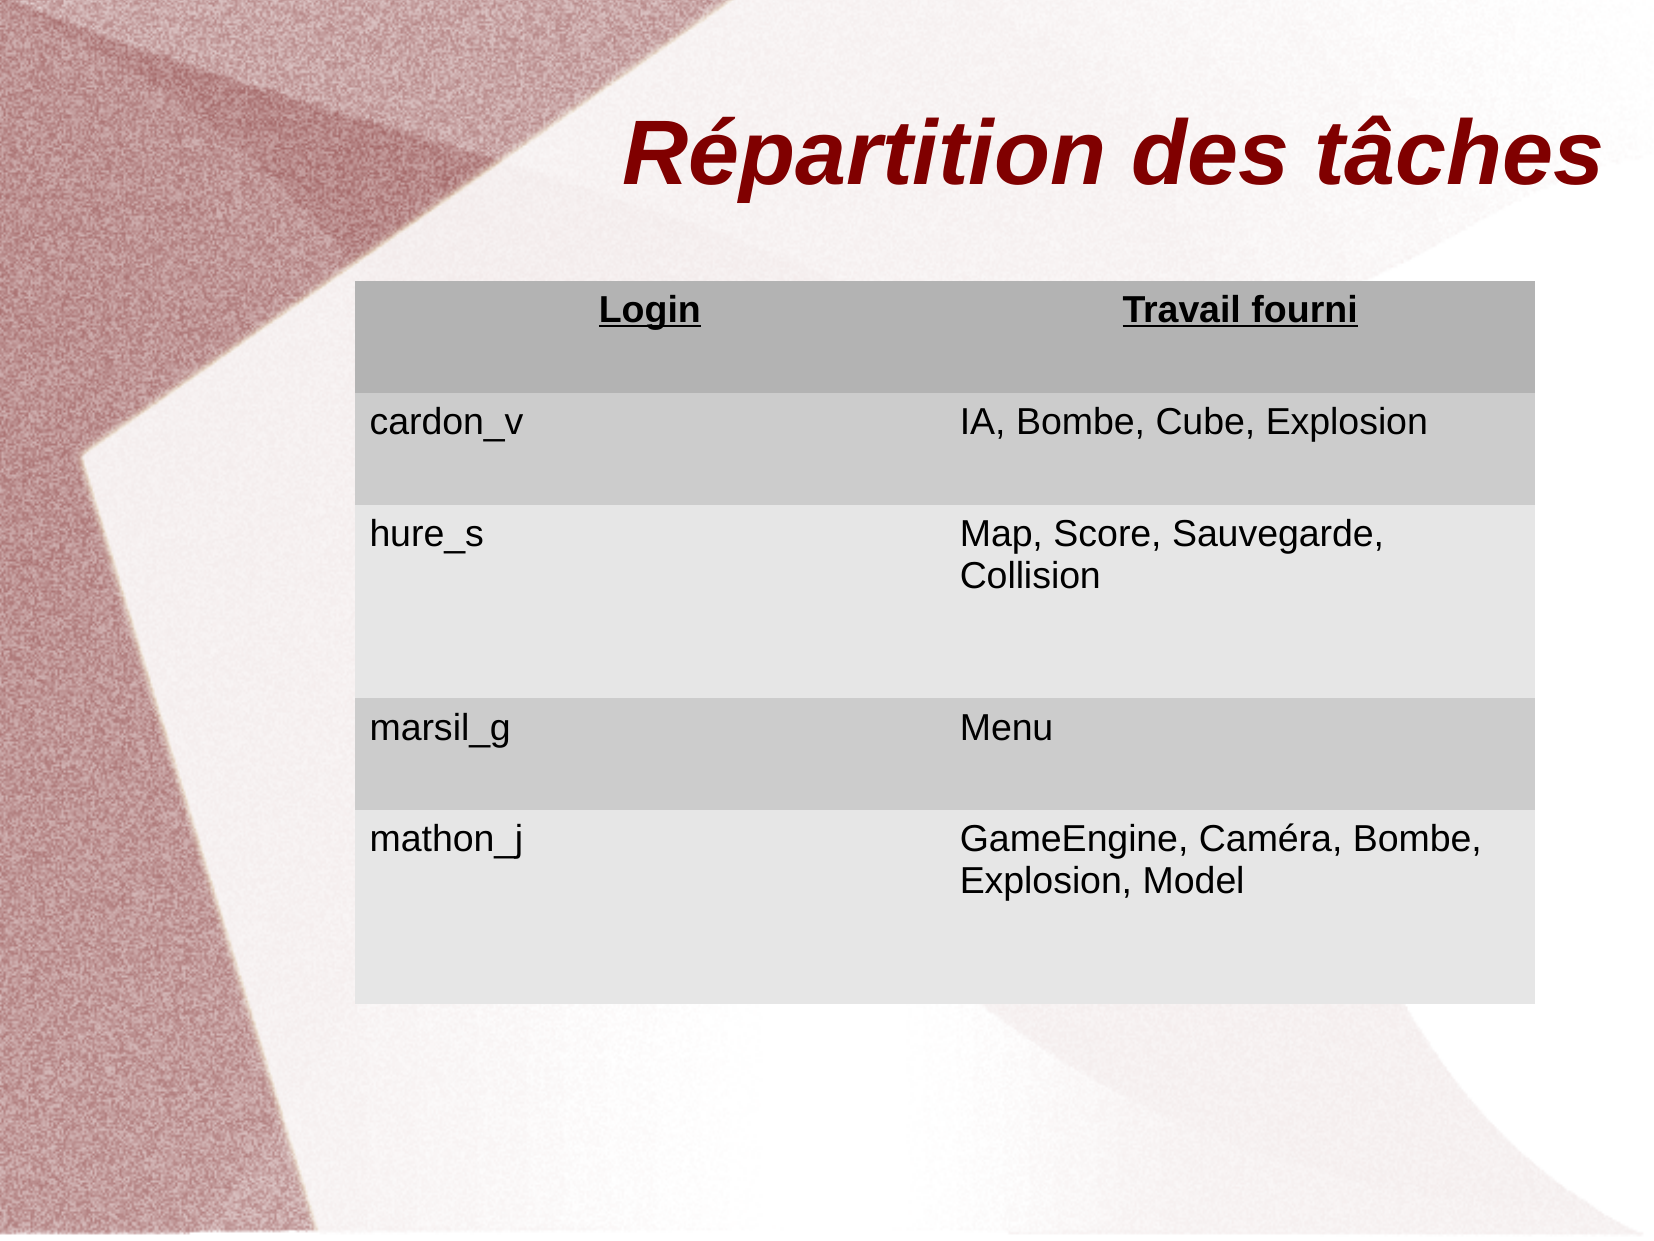

# Répartition des tâches
| Login | Travail fourni |
| --- | --- |
| cardon\_v | IA, Bombe, Cube, Explosion |
| hure\_s | Map, Score, Sauvegarde, Collision |
| marsil\_g | Menu |
| mathon\_j | GameEngine, Caméra, Bombe, Explosion, Model |